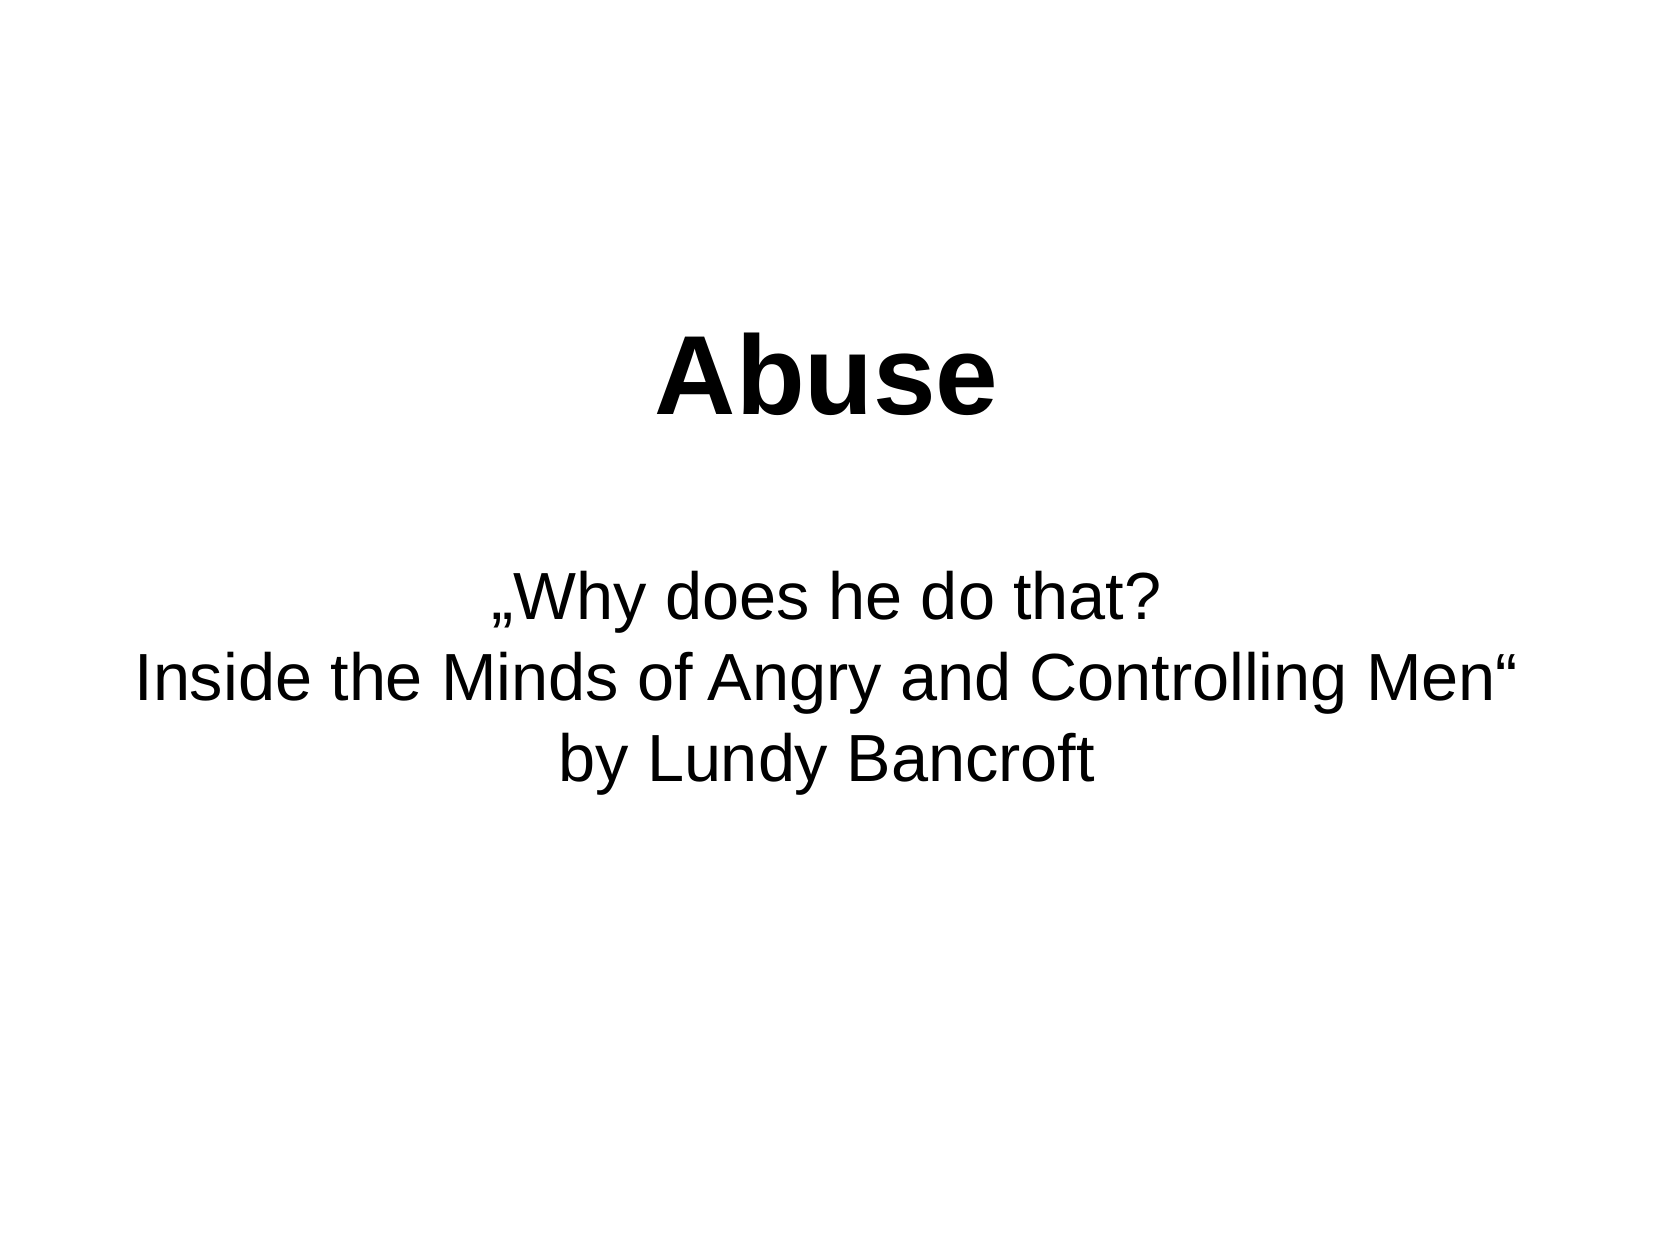

# Abuse
„Why does he do that?
Inside the Minds of Angry and Controlling Men“
by Lundy Bancroft